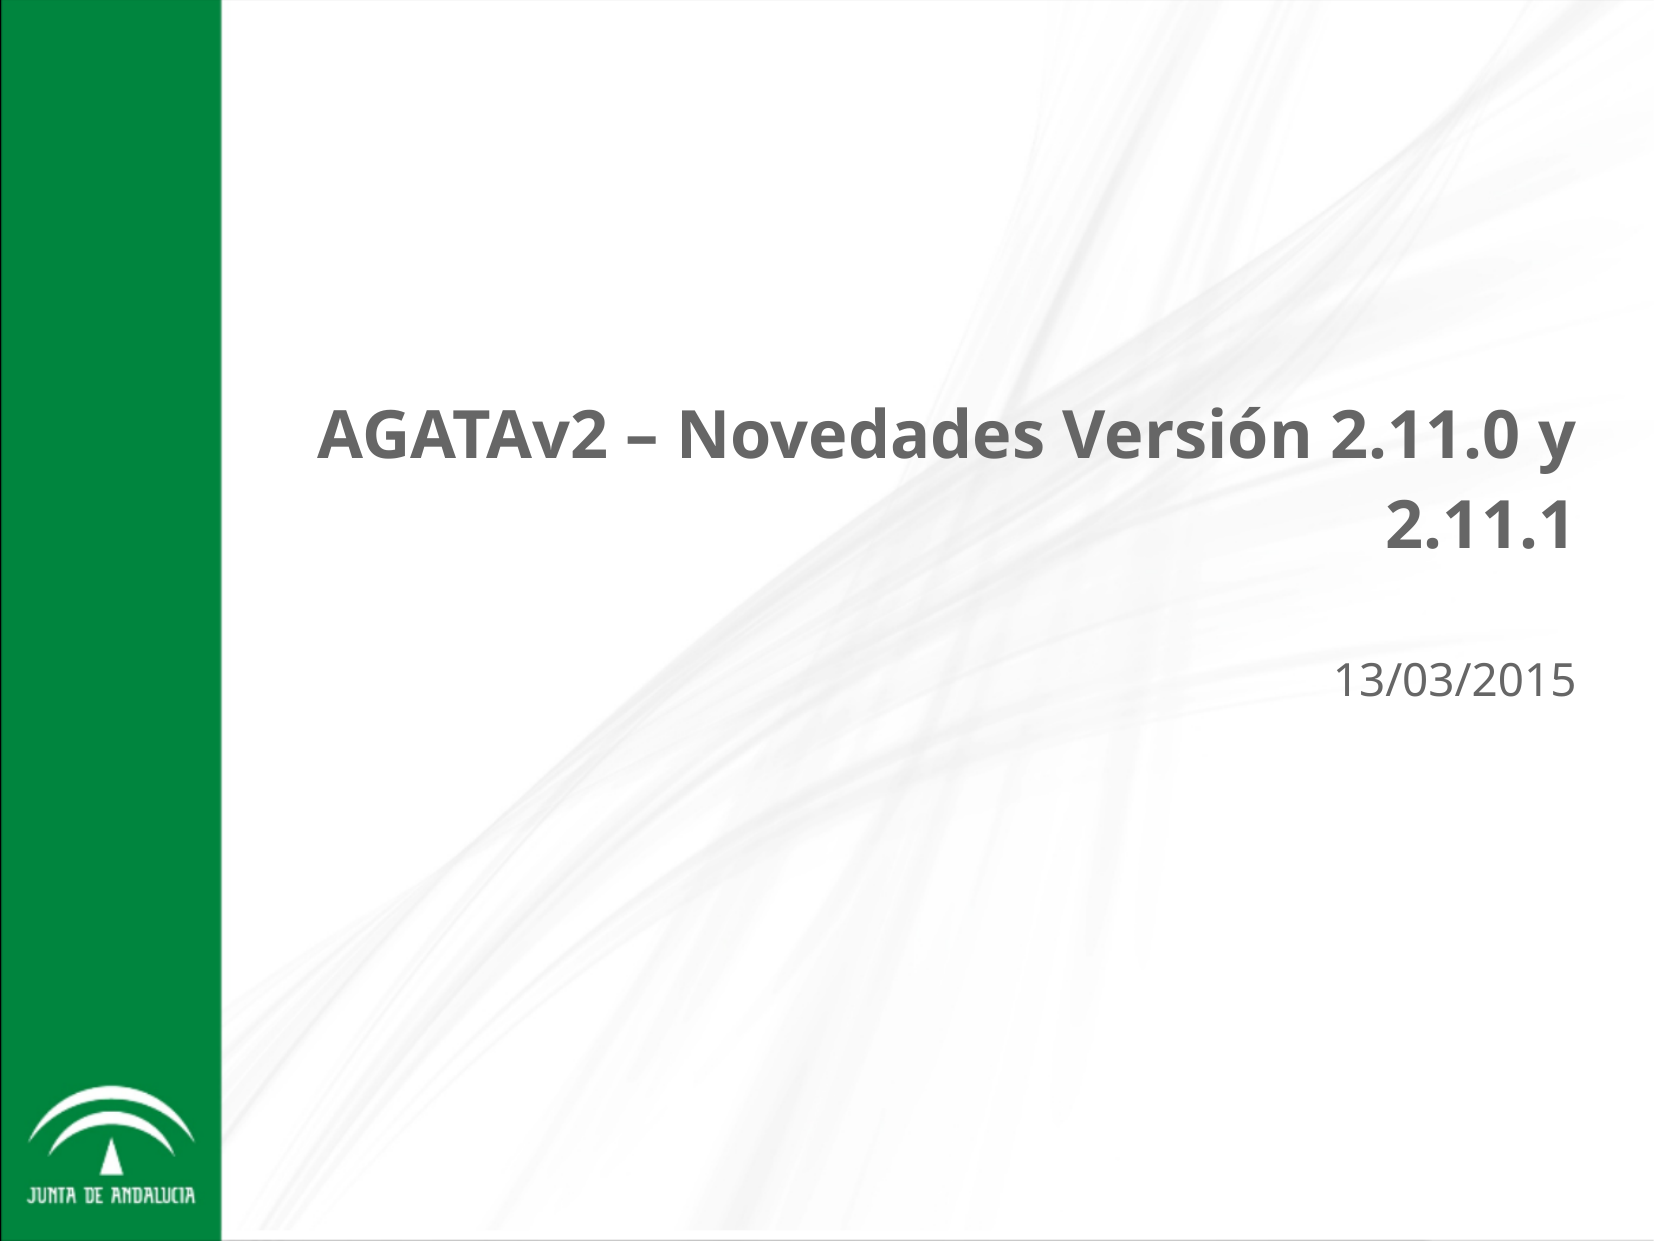

# AGATAv2 – Novedades Versión 2.11.0 y 2.11.1
13/03/2015